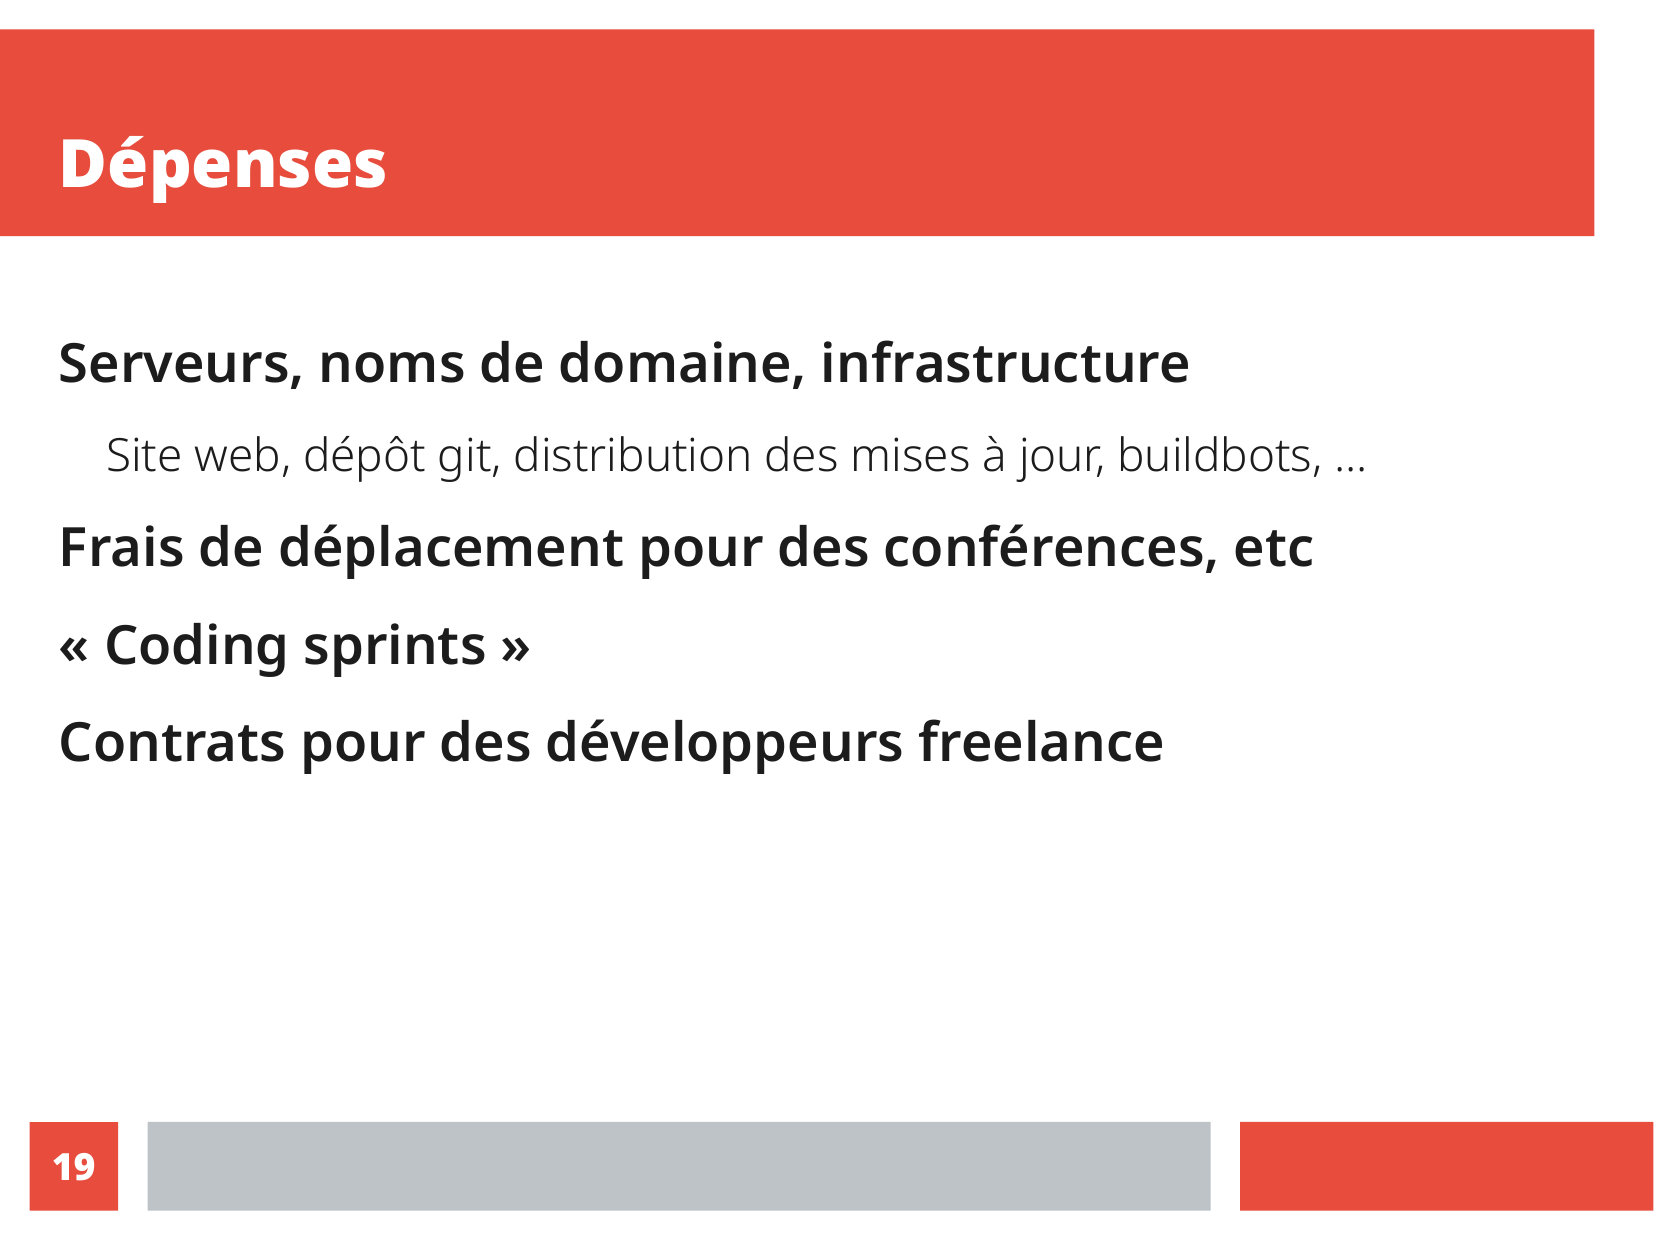

# Dépenses
Serveurs, noms de domaine, infrastructure
Site web, dépôt git, distribution des mises à jour, buildbots, ...
Frais de déplacement pour des conférences, etc
« Coding sprints »
Contrats pour des développeurs freelance
19